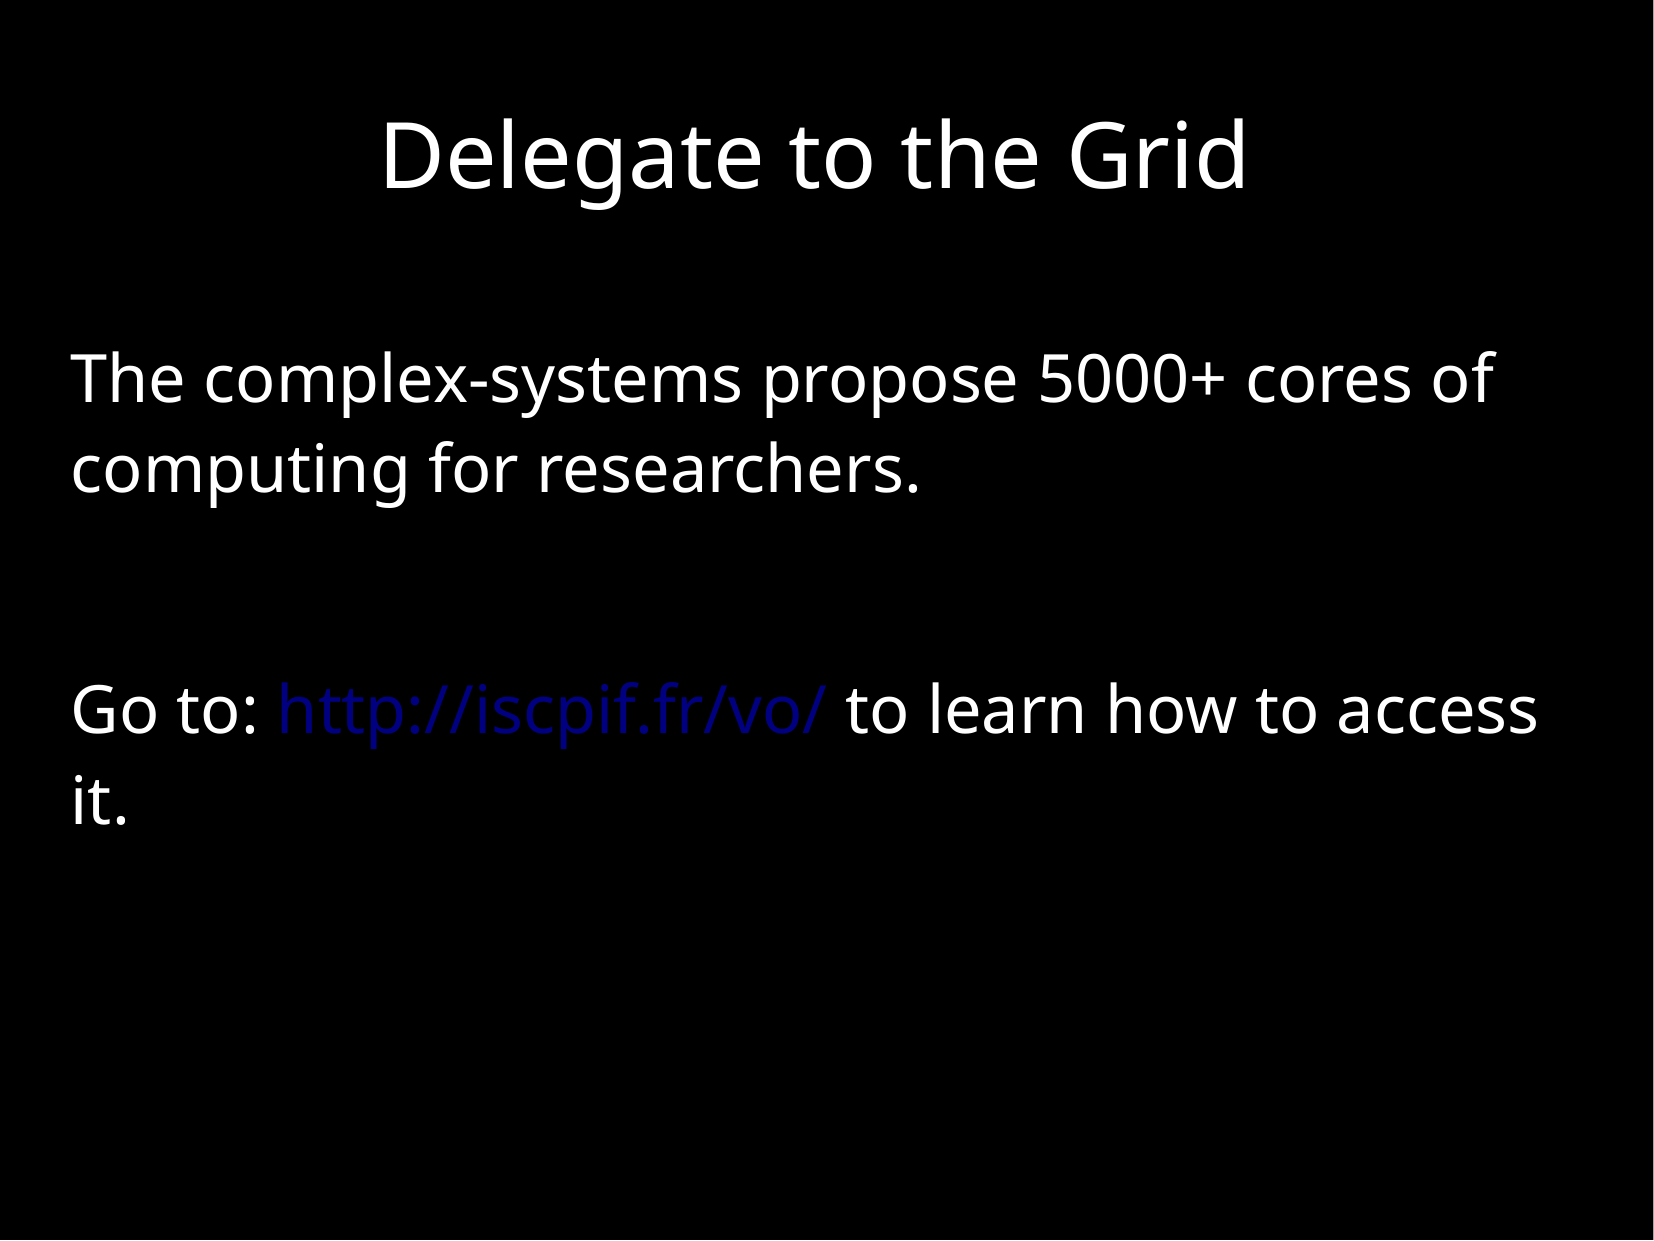

# Delegate to the Grid
The complex-systems propose 5000+ cores of computing for researchers.
Go to: http://iscpif.fr/vo/ to learn how to access it.